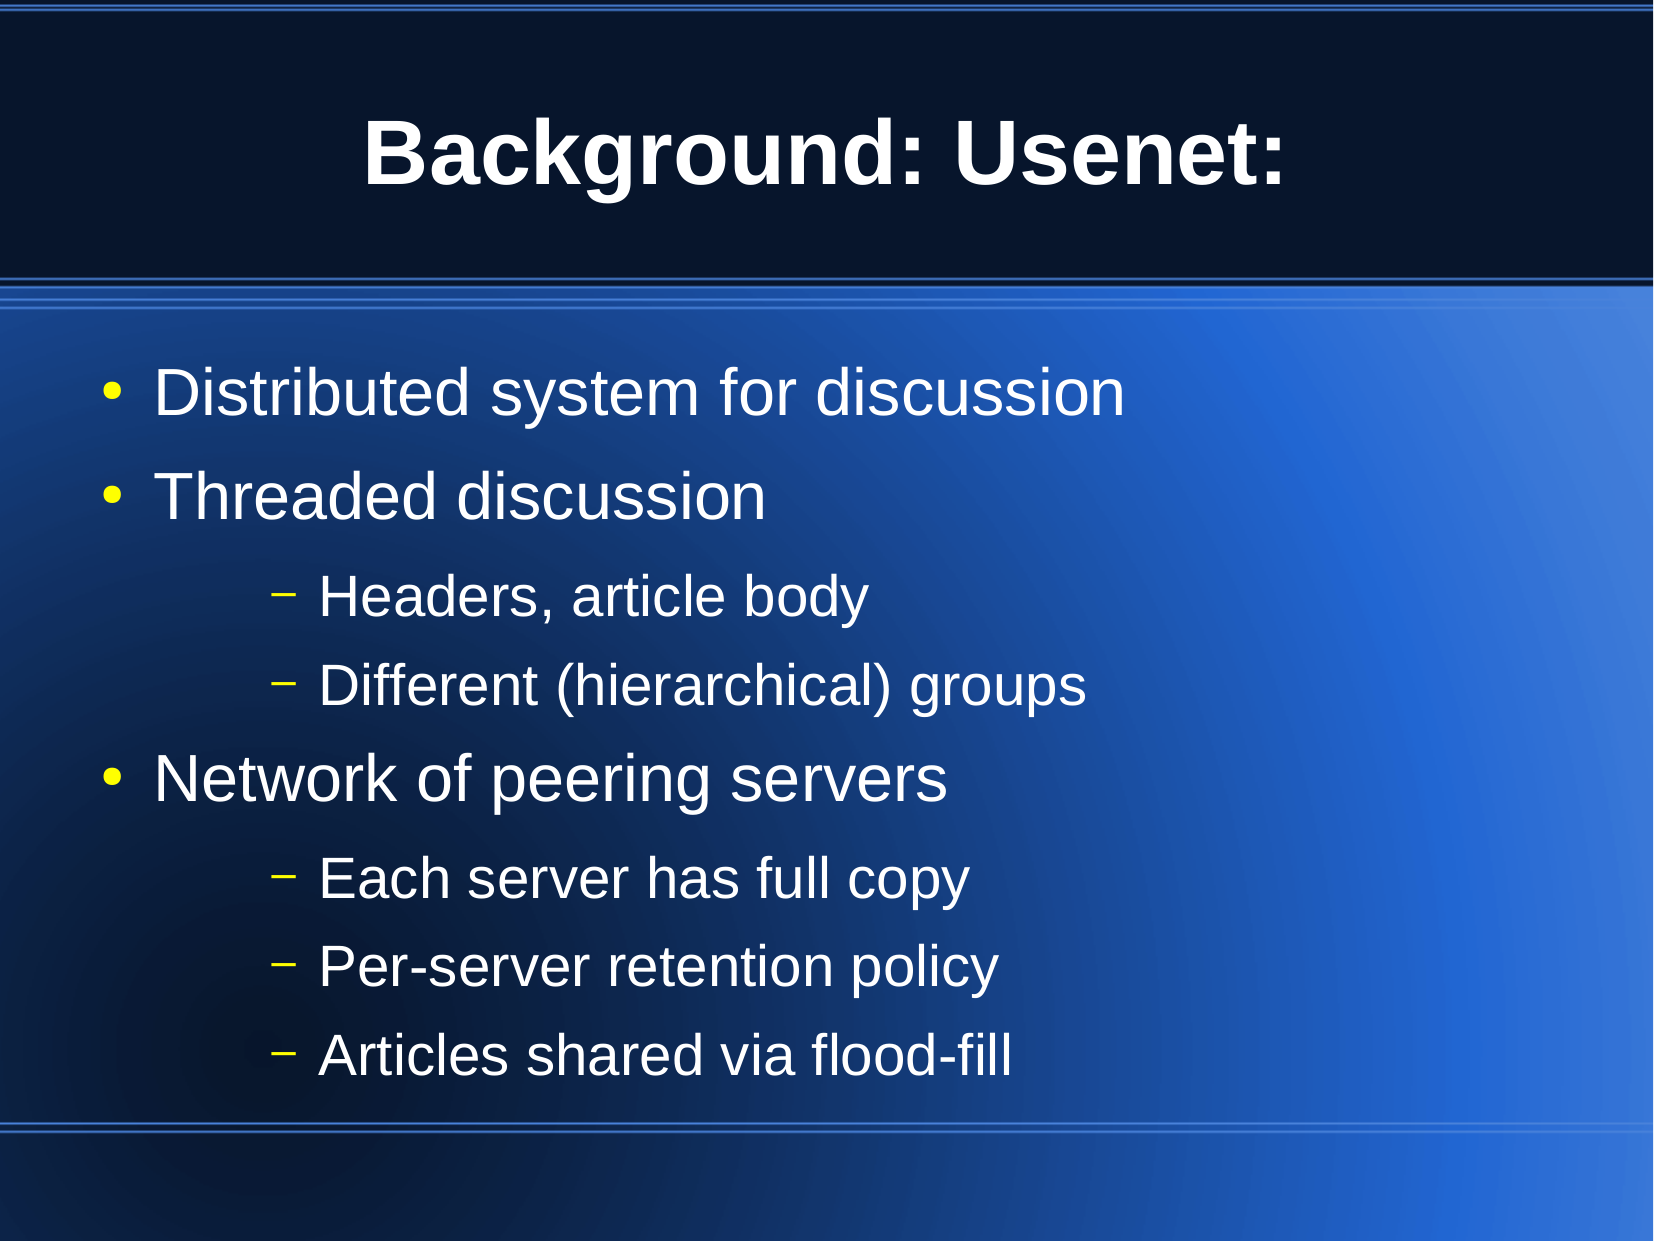

# Background: Usenet:
Distributed system for discussion
Threaded discussion
Headers, article body
Different (hierarchical) groups
Network of peering servers
Each server has full copy
Per-server retention policy
Articles shared via flood-fill